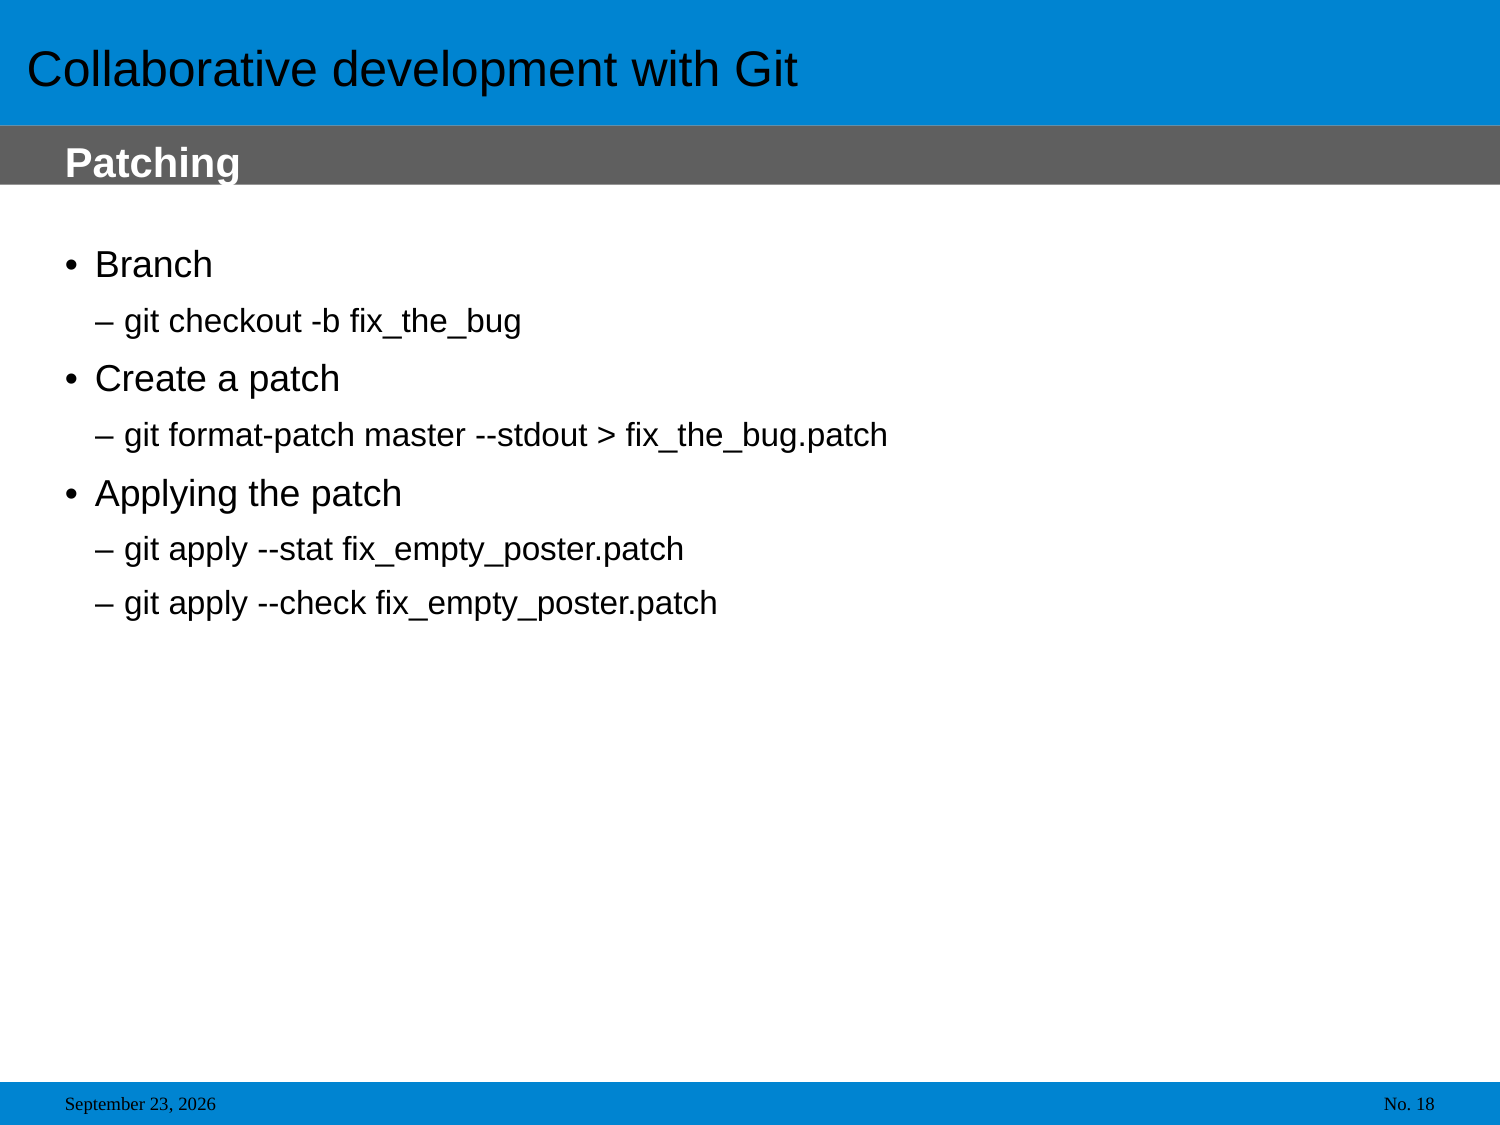

# Patching
Branch
git checkout -b fix_the_bug
Create a patch
git format-patch master --stdout > fix_the_bug.patch
Applying the patch
git apply --stat fix_empty_poster.patch
git apply --check fix_empty_poster.patch
18